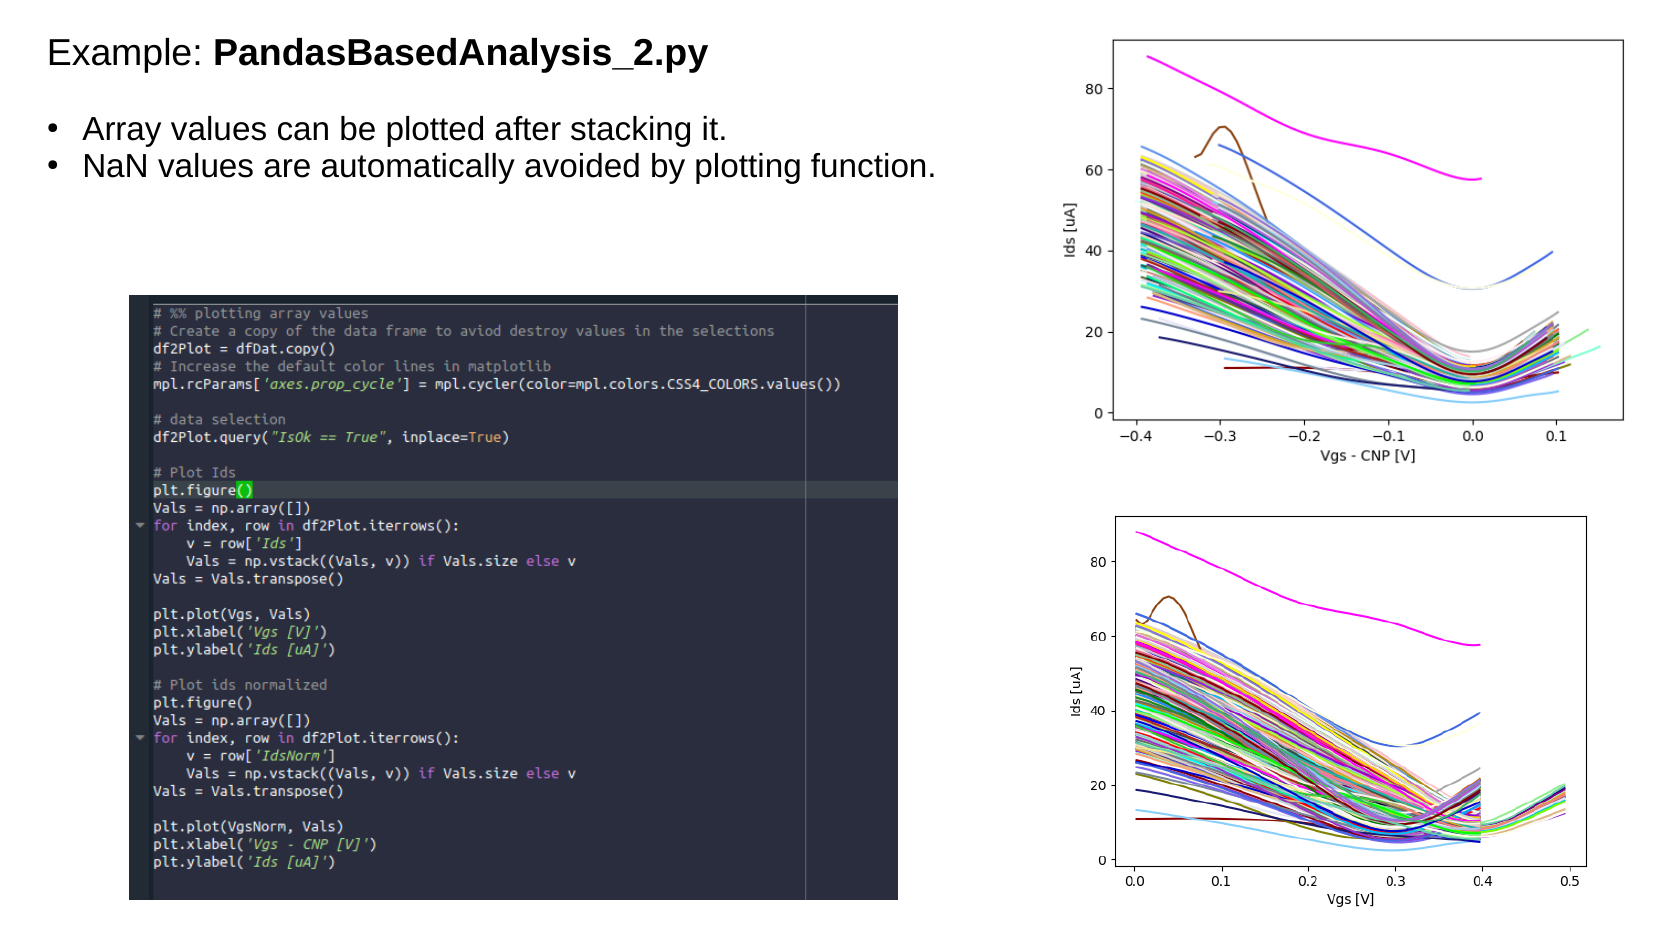

Example: PandasBasedAnalysis_2.py
Array values can be plotted after stacking it.
NaN values are automatically avoided by plotting function.